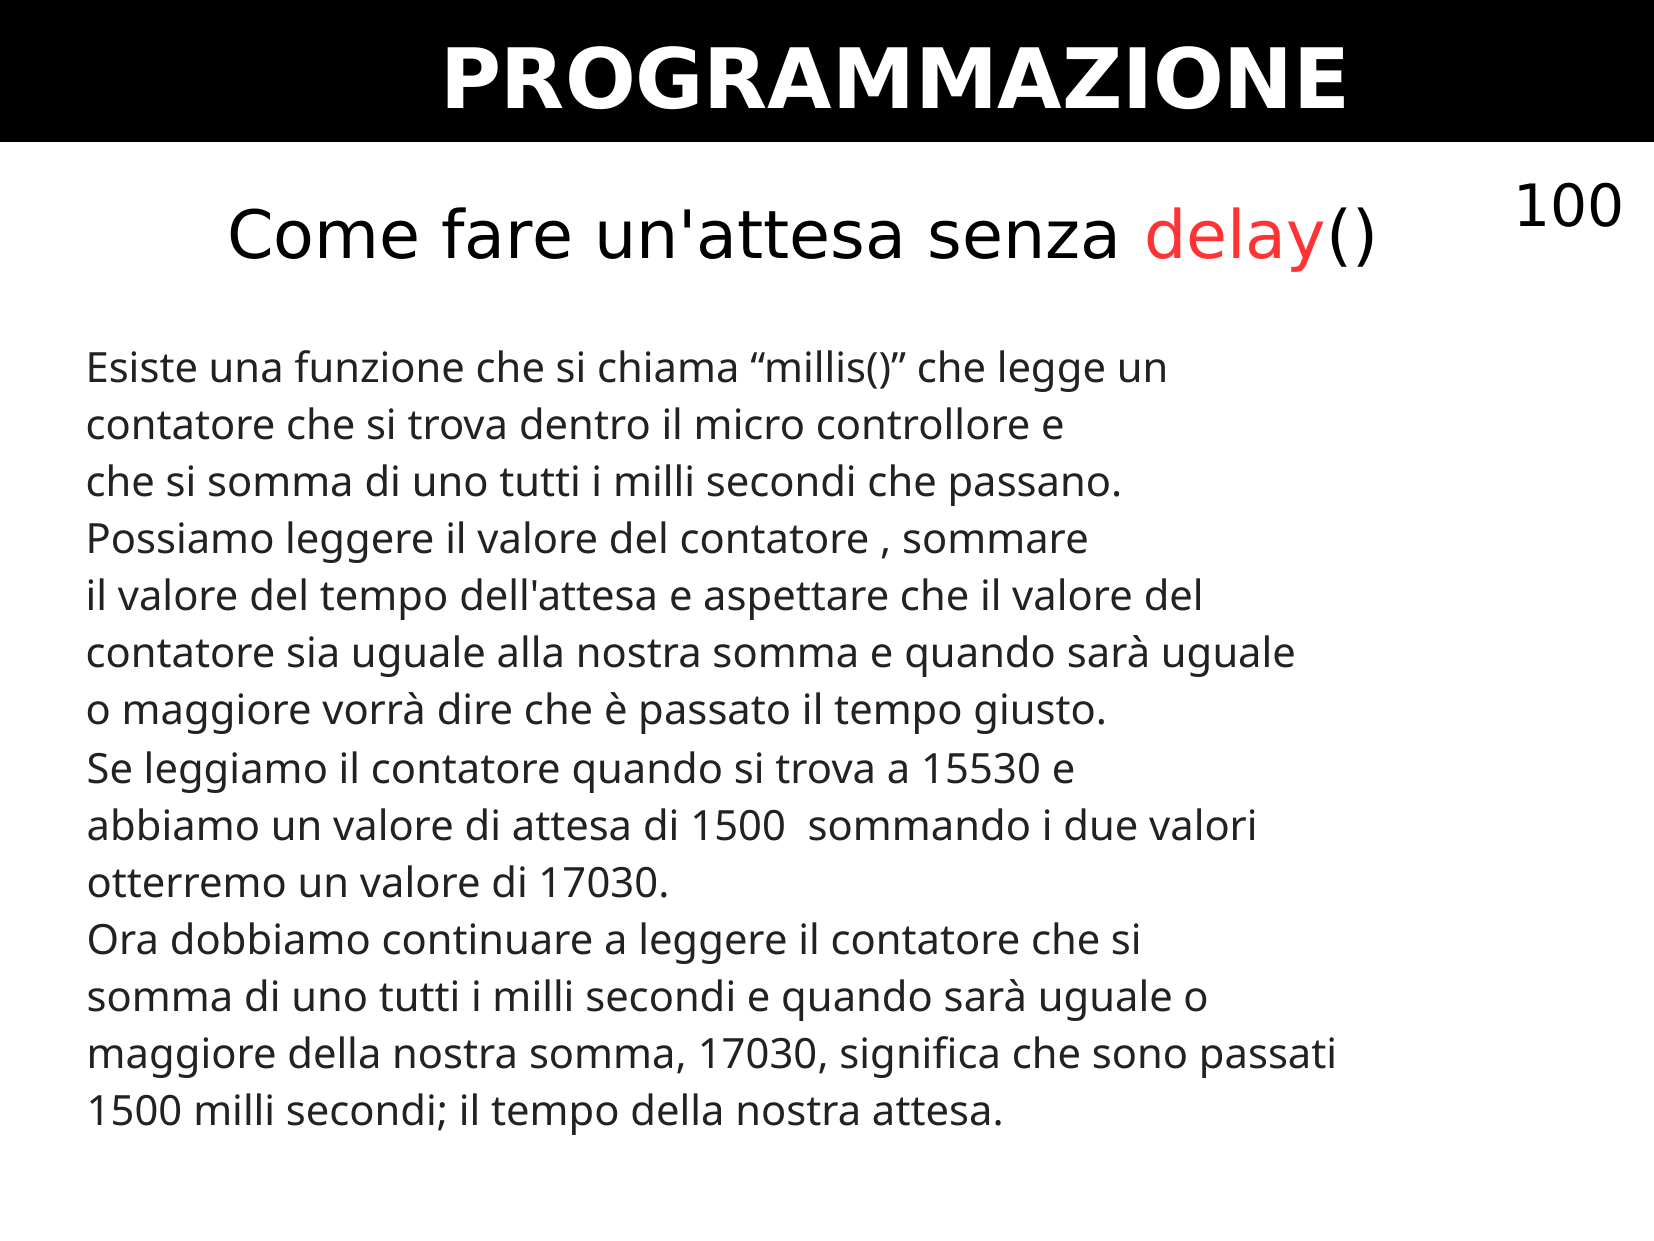

PROGRAMMAZIONE
100
Come fare un'attesa senza delay()
Esiste una funzione che si chiama “millis()” che legge un
contatore che si trova dentro il micro controllore e
che si somma di uno tutti i milli secondi che passano.
Possiamo leggere il valore del contatore , sommare
il valore del tempo dell'attesa e aspettare che il valore del
contatore sia uguale alla nostra somma e quando sarà uguale
o maggiore vorrà dire che è passato il tempo giusto.
Se leggiamo il contatore quando si trova a 15530 e
abbiamo un valore di attesa di 1500 sommando i due valori
otterremo un valore di 17030.
Ora dobbiamo continuare a leggere il contatore che si
somma di uno tutti i milli secondi e quando sarà uguale o
maggiore della nostra somma, 17030, significa che sono passati
1500 milli secondi; il tempo della nostra attesa.